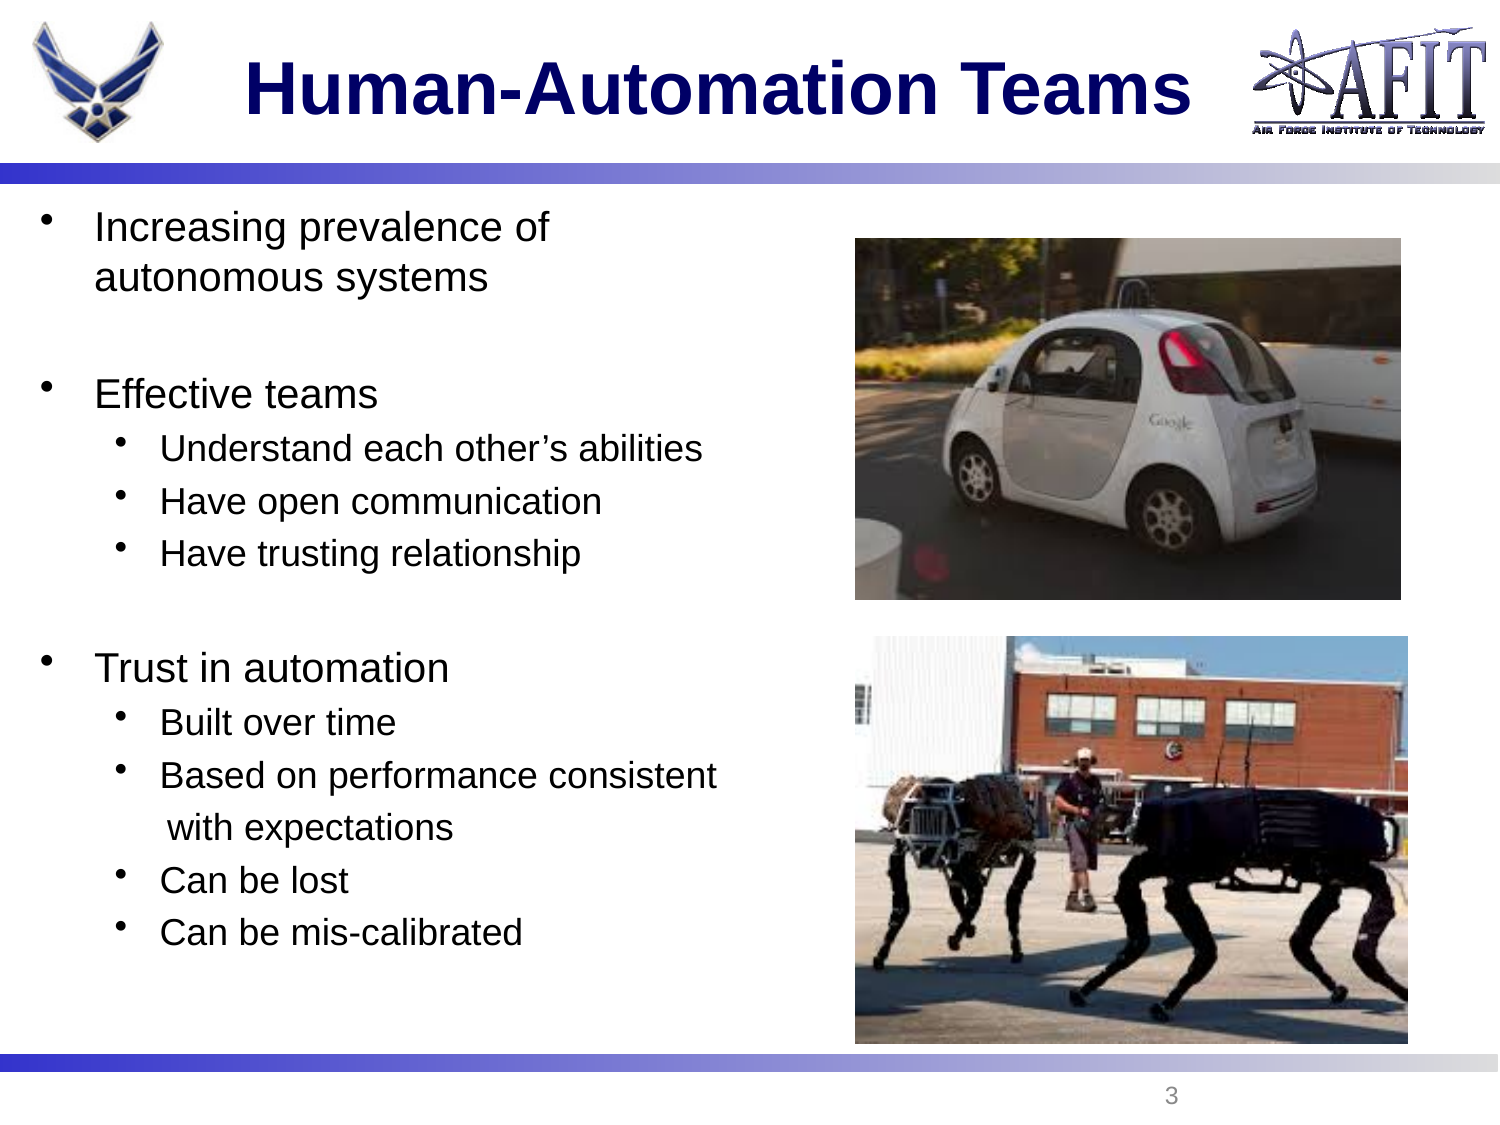

# Human-Automation Teams
Increasing prevalence of autonomous systems
Effective teams
Understand each other’s abilities
Have open communication
Have trusting relationship
Trust in automation
Built over time
Based on performance consistent
 with expectations
Can be lost
Can be mis-calibrated